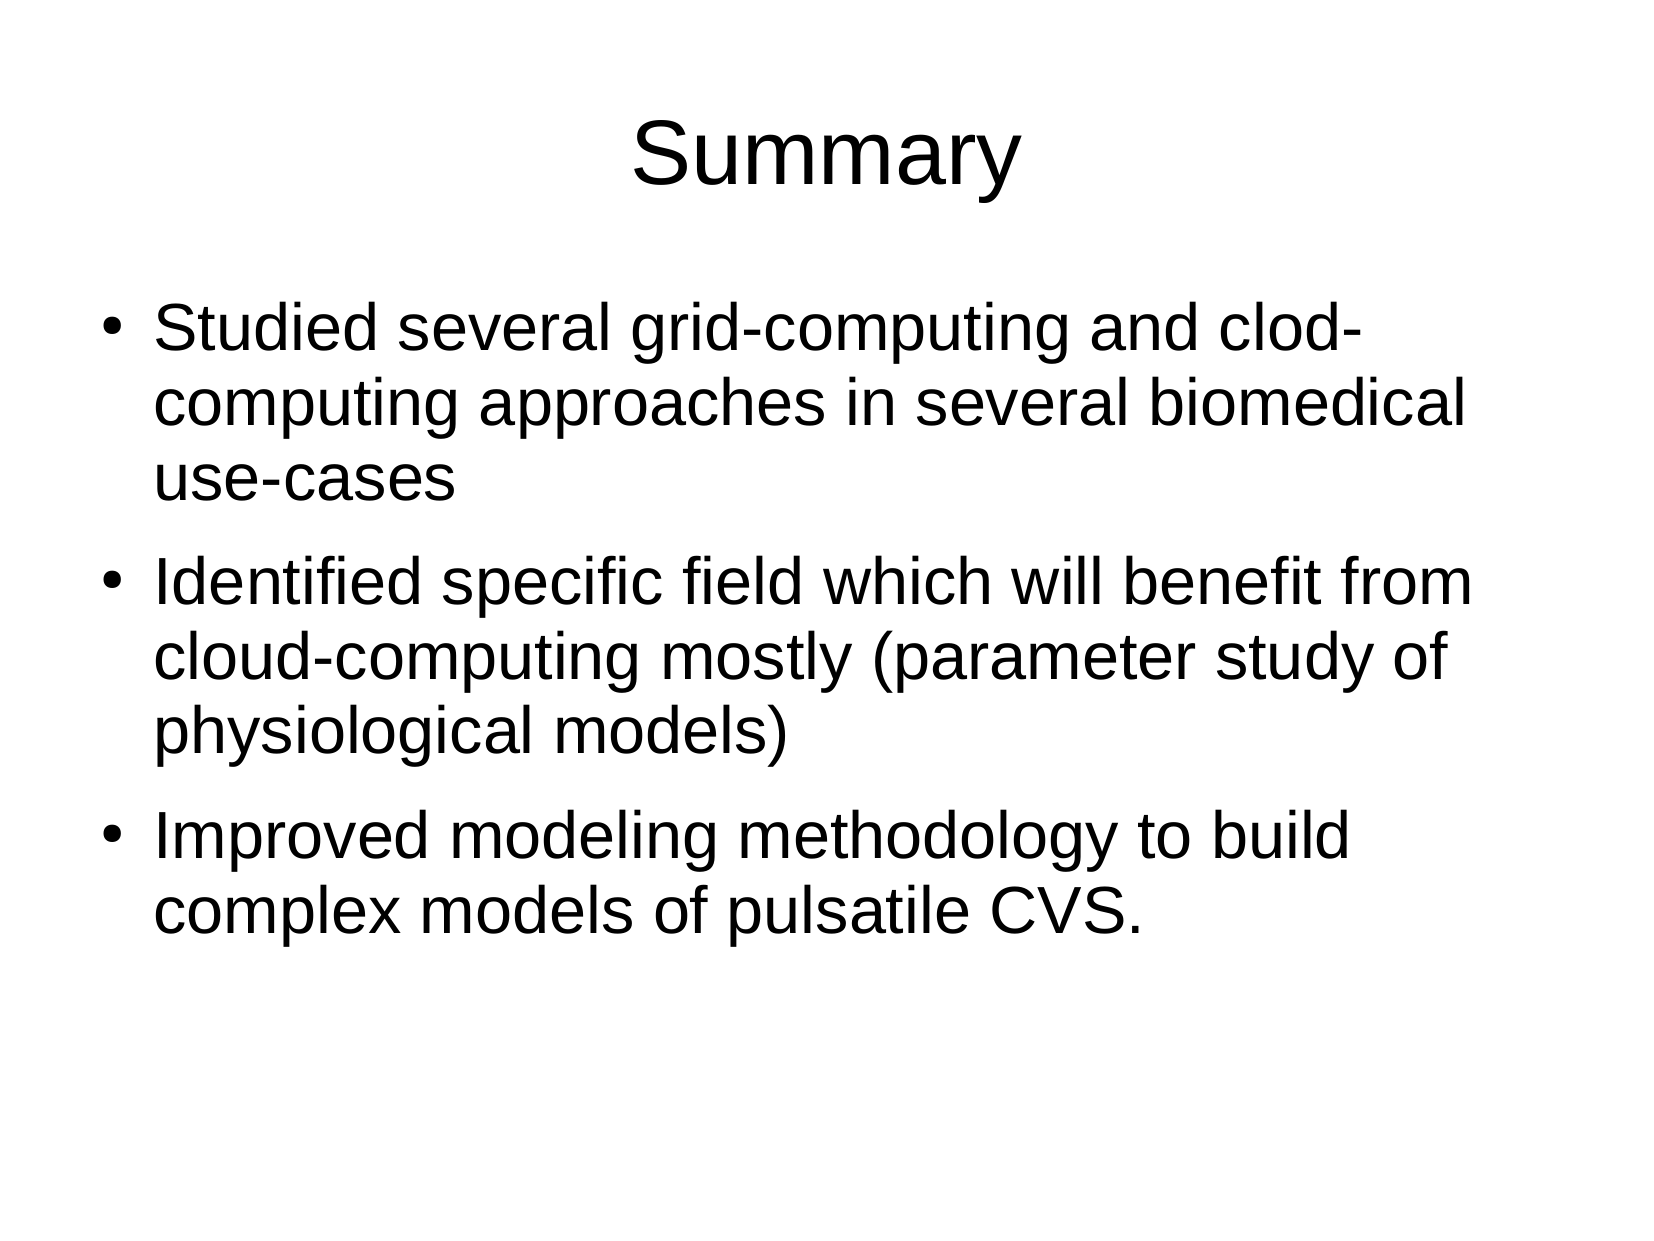

# Summary
Studied several grid-computing and clod-computing approaches in several biomedical use-cases
Identified specific field which will benefit from cloud-computing mostly (parameter study of physiological models)
Improved modeling methodology to build complex models of pulsatile CVS.